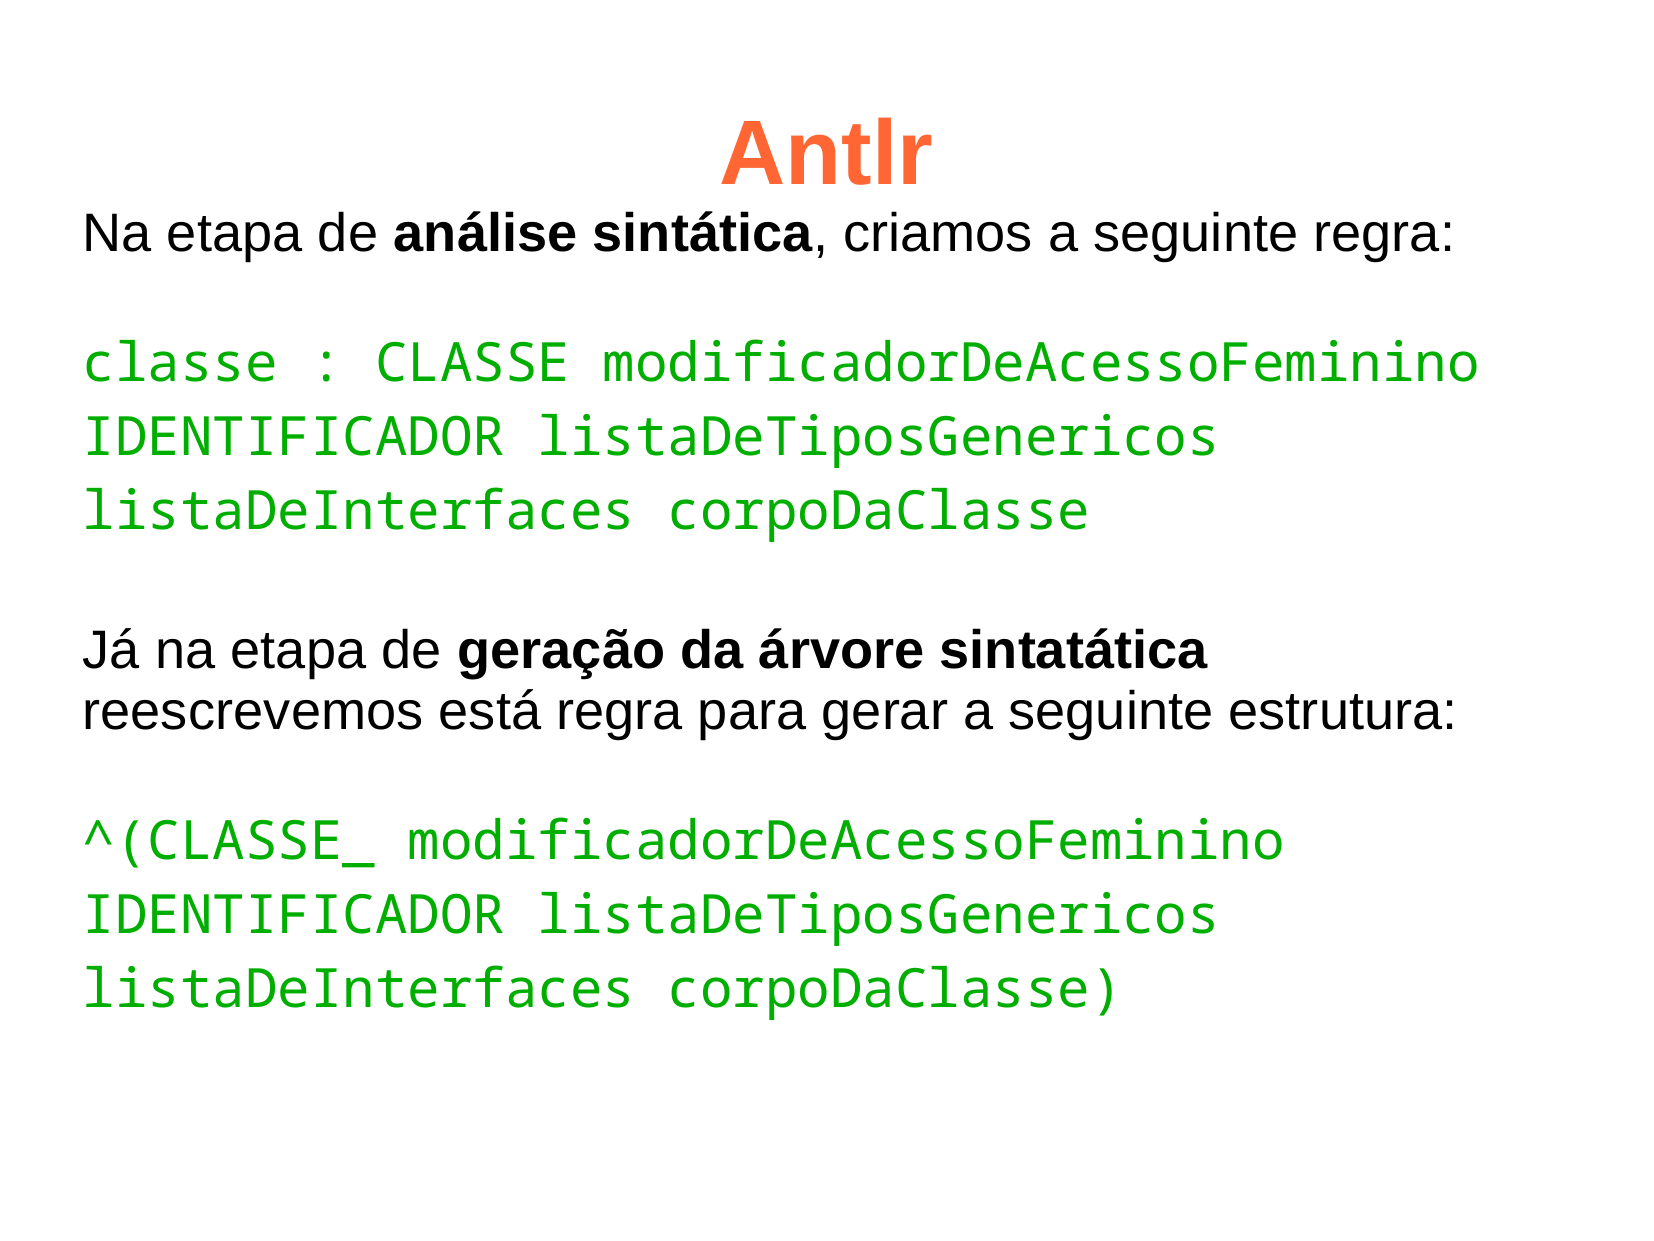

# Antlr
Na etapa de análise sintática, criamos a seguinte regra:
classe : CLASSE modificadorDeAcessoFeminino IDENTIFICADOR listaDeTiposGenericos listaDeInterfaces corpoDaClasse
Já na etapa de geração da árvore sintatática reescrevemos está regra para gerar a seguinte estrutura:
^(CLASSE_ modificadorDeAcessoFeminino IDENTIFICADOR listaDeTiposGenericos listaDeInterfaces corpoDaClasse)